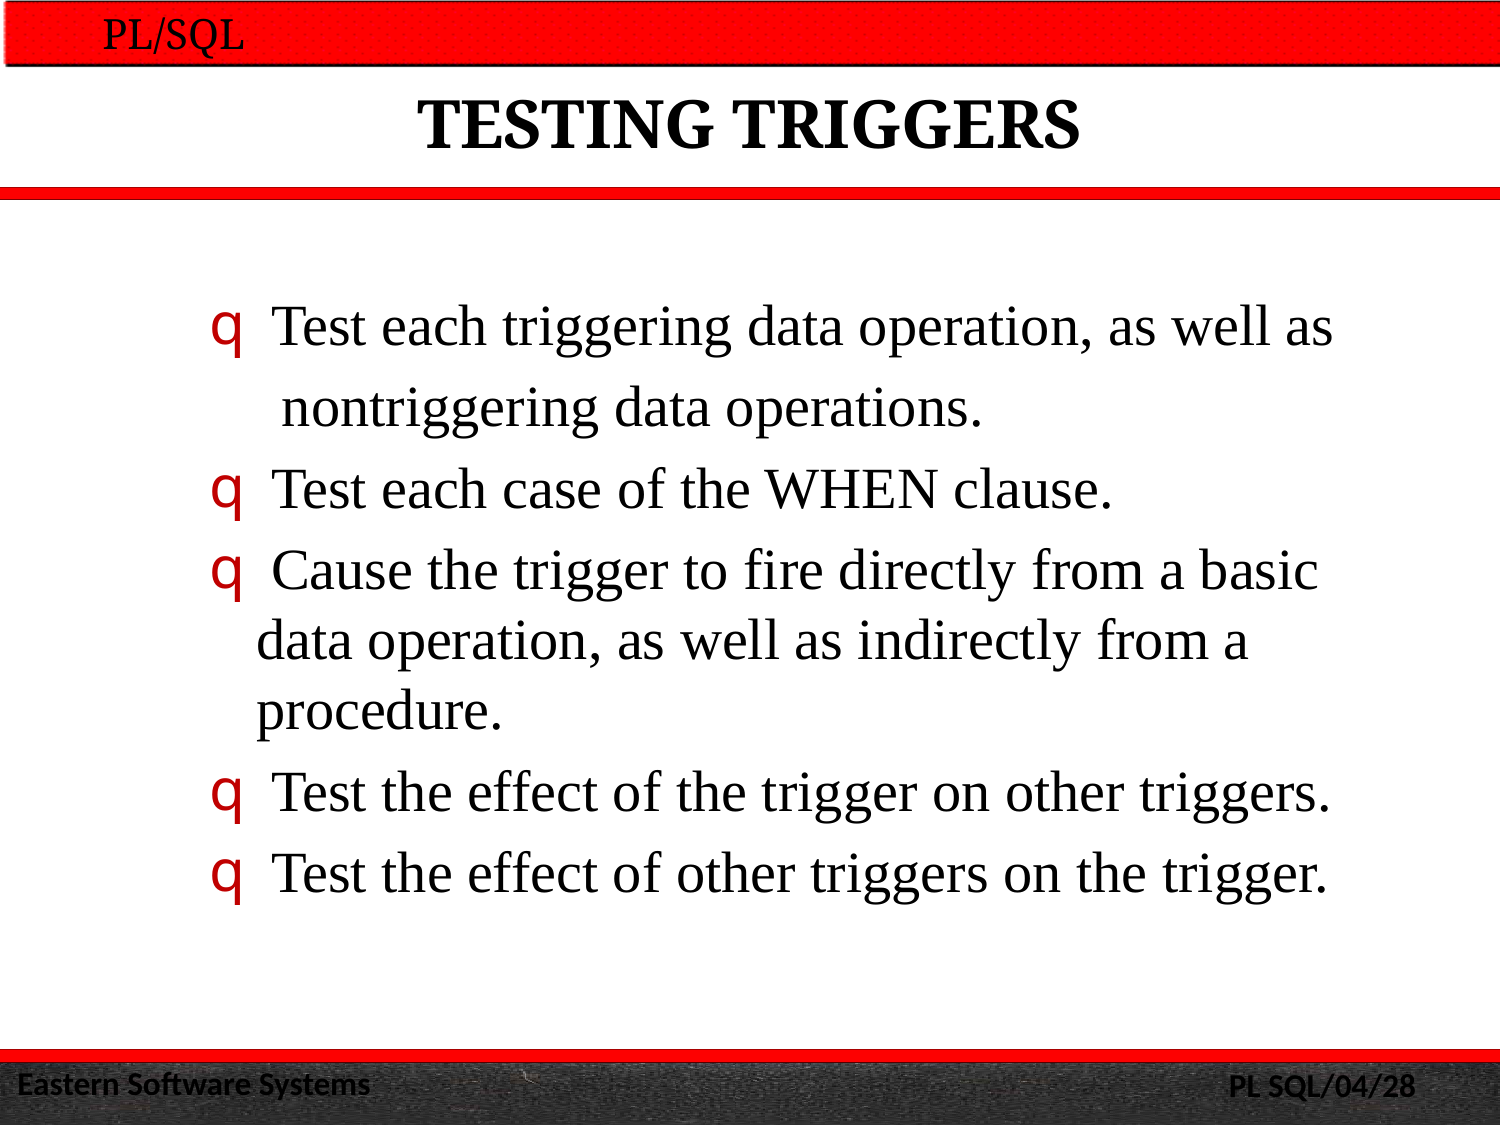

PL/SQL
TESTING TRIGGERS
 Test each triggering data operation, as well as
 nontriggering data operations.
 Test each case of the WHEN clause.
 Cause the trigger to fire directly from a basic data operation, as well as indirectly from a procedure.
 Test the effect of the trigger on other triggers.
 Test the effect of other triggers on the trigger.
Eastern Software Systems
				 PL SQL/04/28